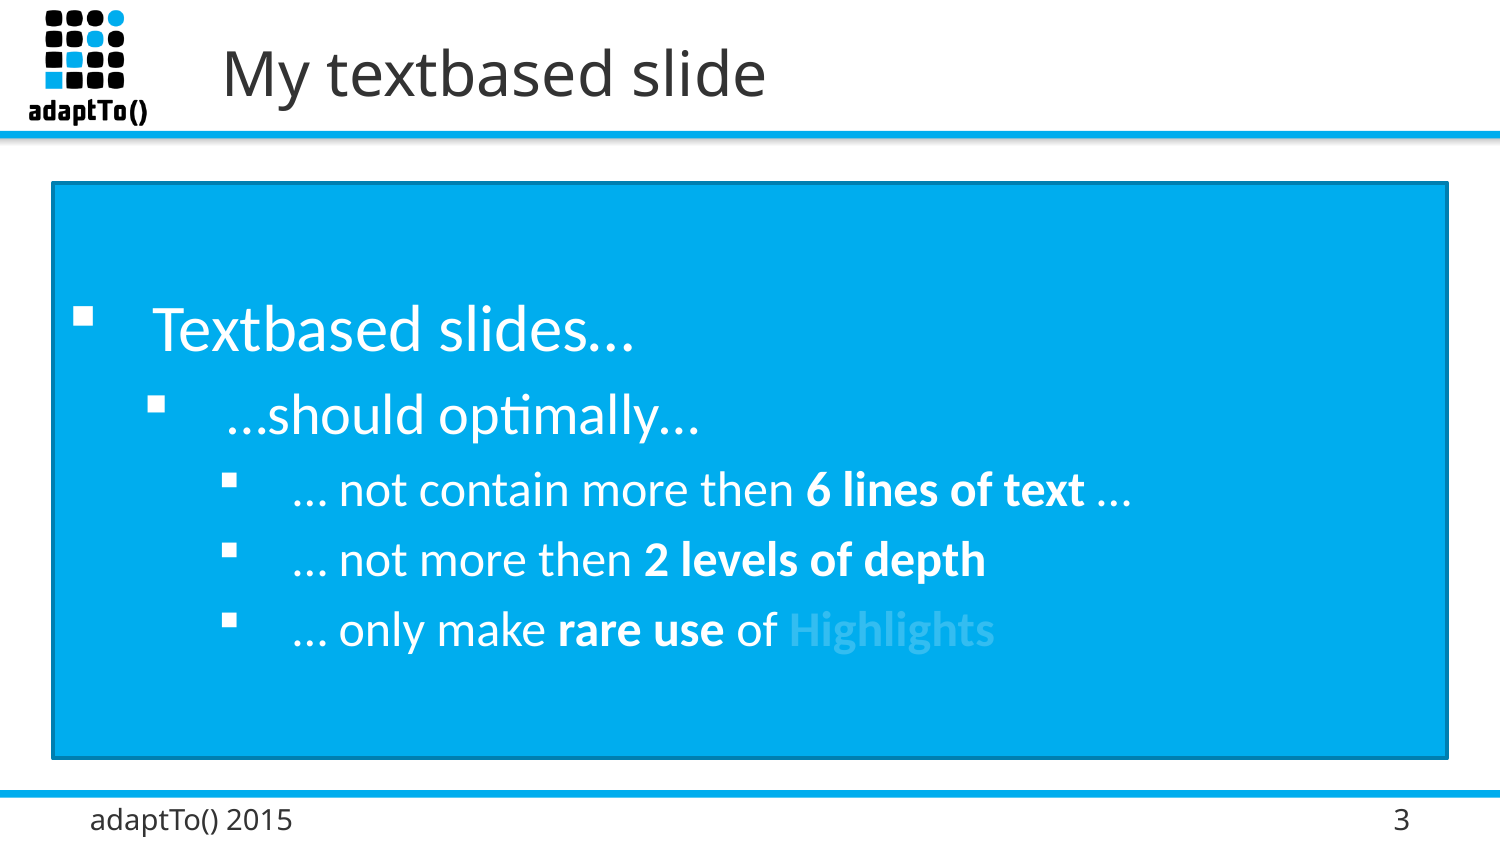

# My textbased slide
Textbased slides…
…should optimally…
… not contain more then 6 lines of text …
… not more then 2 levels of depth
… only make rare use of Highlights
adaptTo() 2015